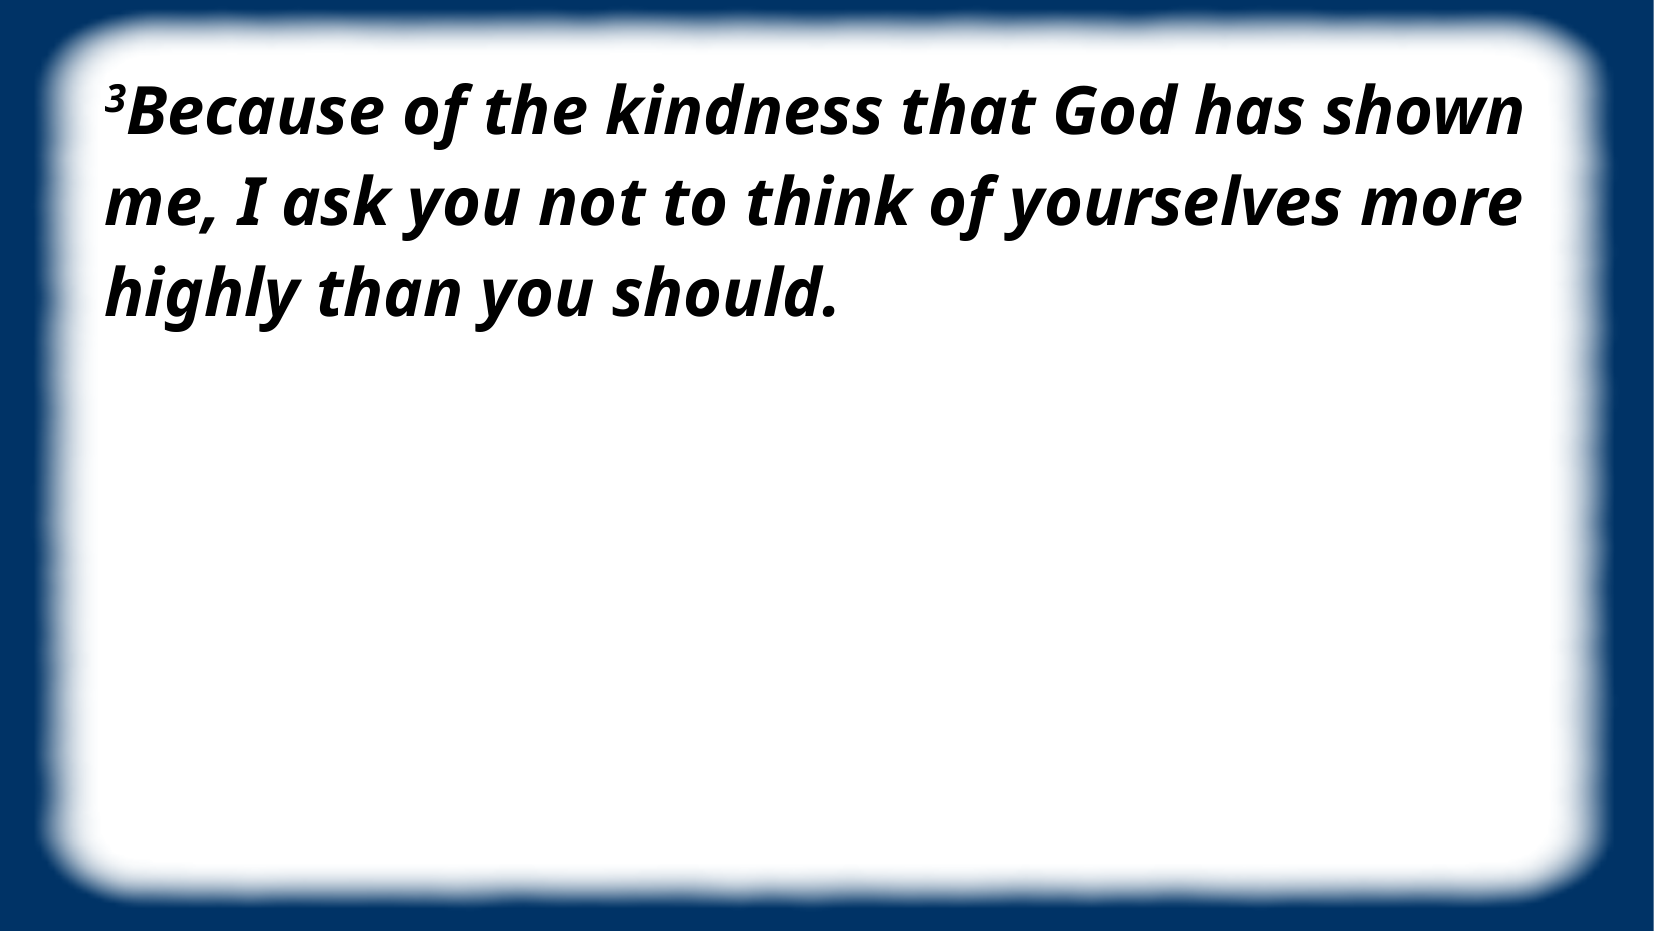

3Because of the kindness that God has shown me, I ask you not to think of yourselves more highly than you should.